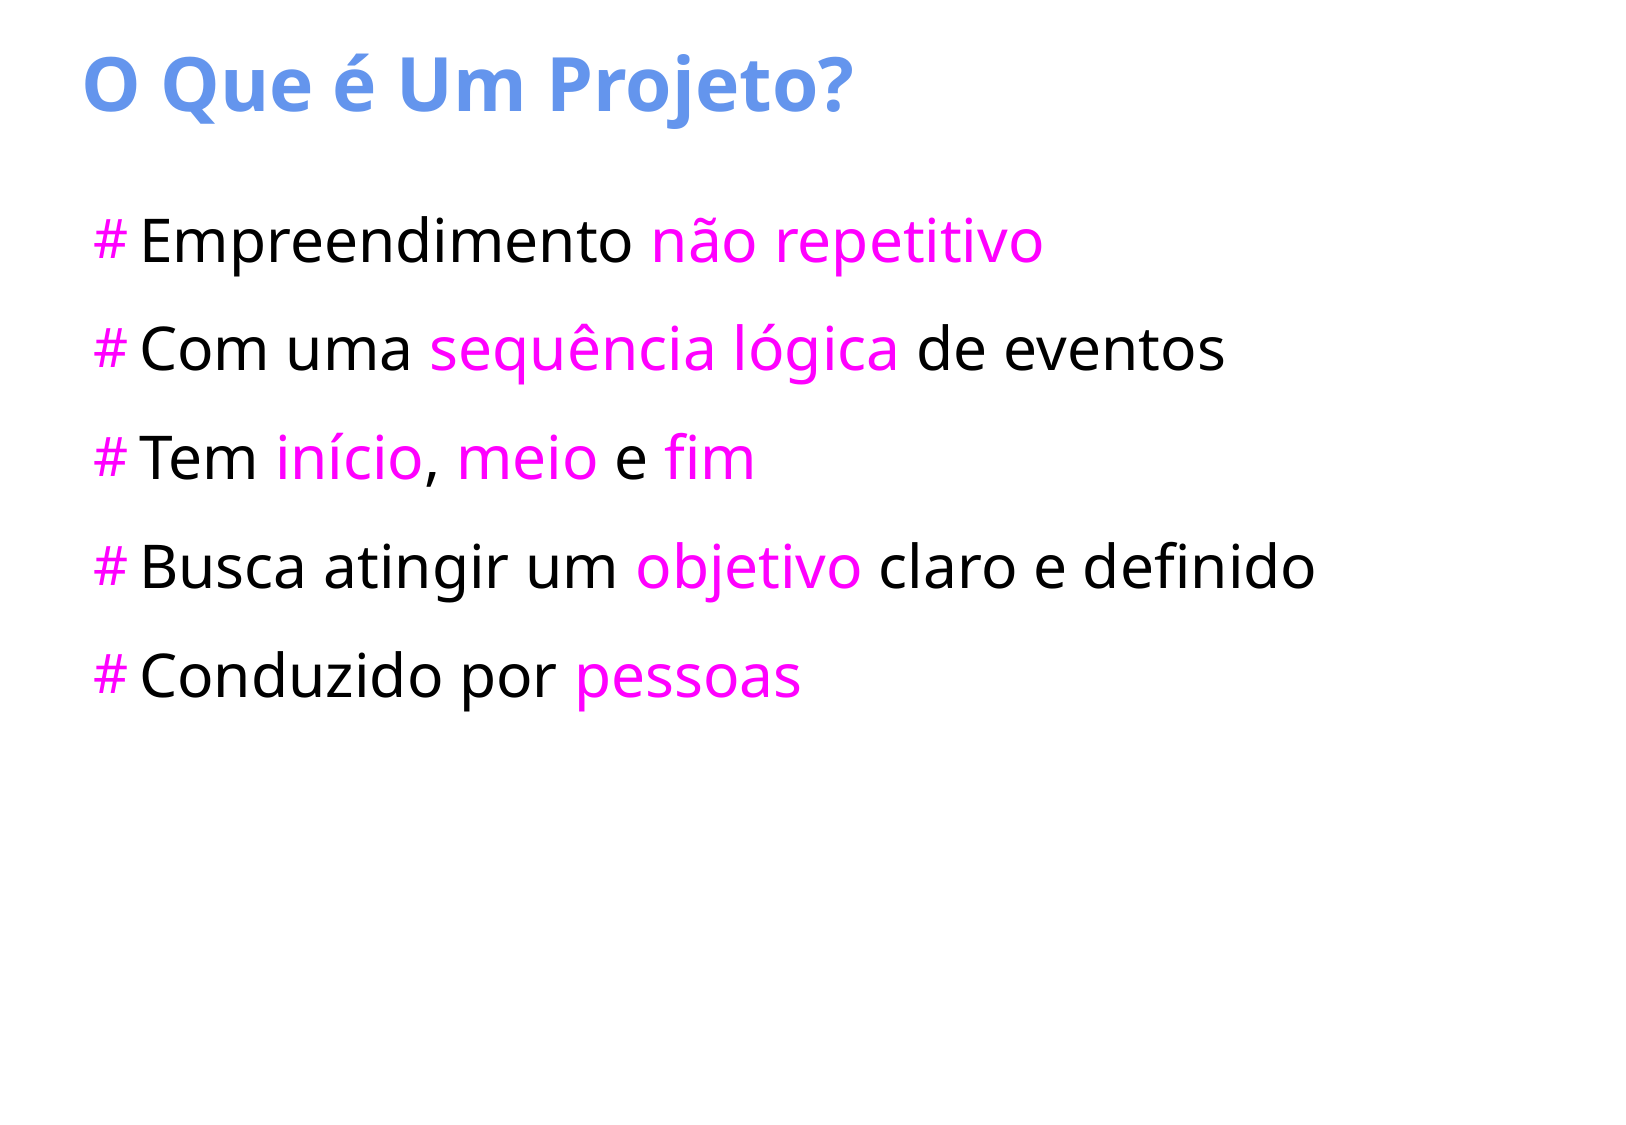

# O Que é Um Projeto?
Empreendimento não repetitivo
Com uma sequência lógica de eventos
Tem início, meio e fim
Busca atingir um objetivo claro e definido
Conduzido por pessoas